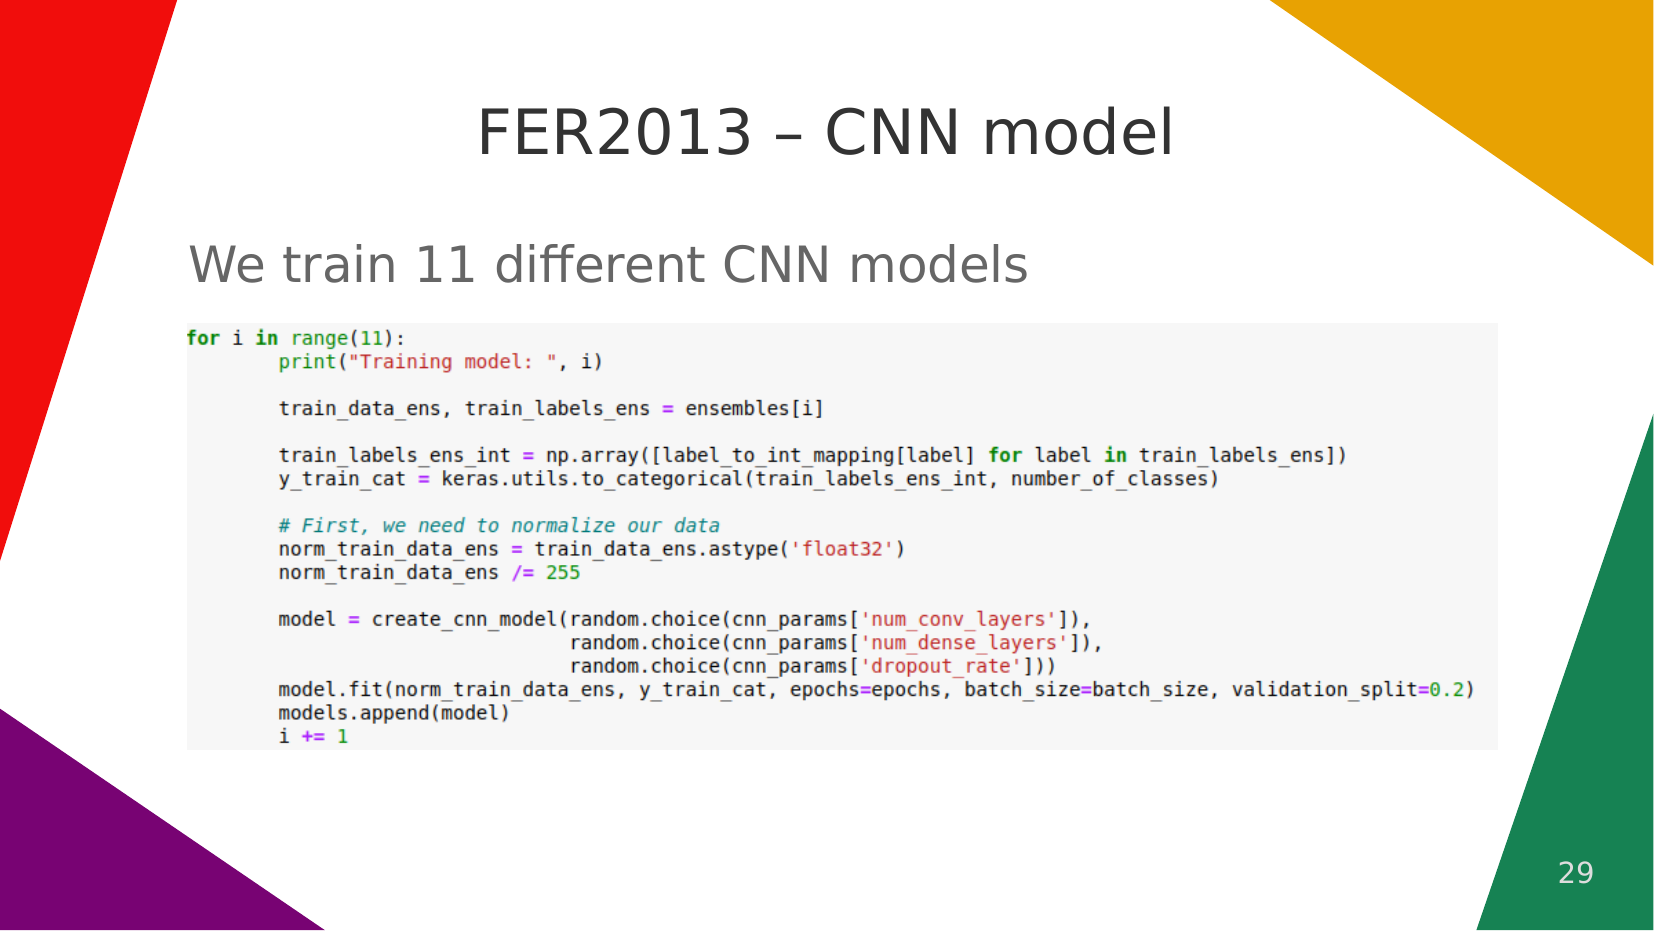

# FER2013 – CNN model
We train 11 different CNN models
29